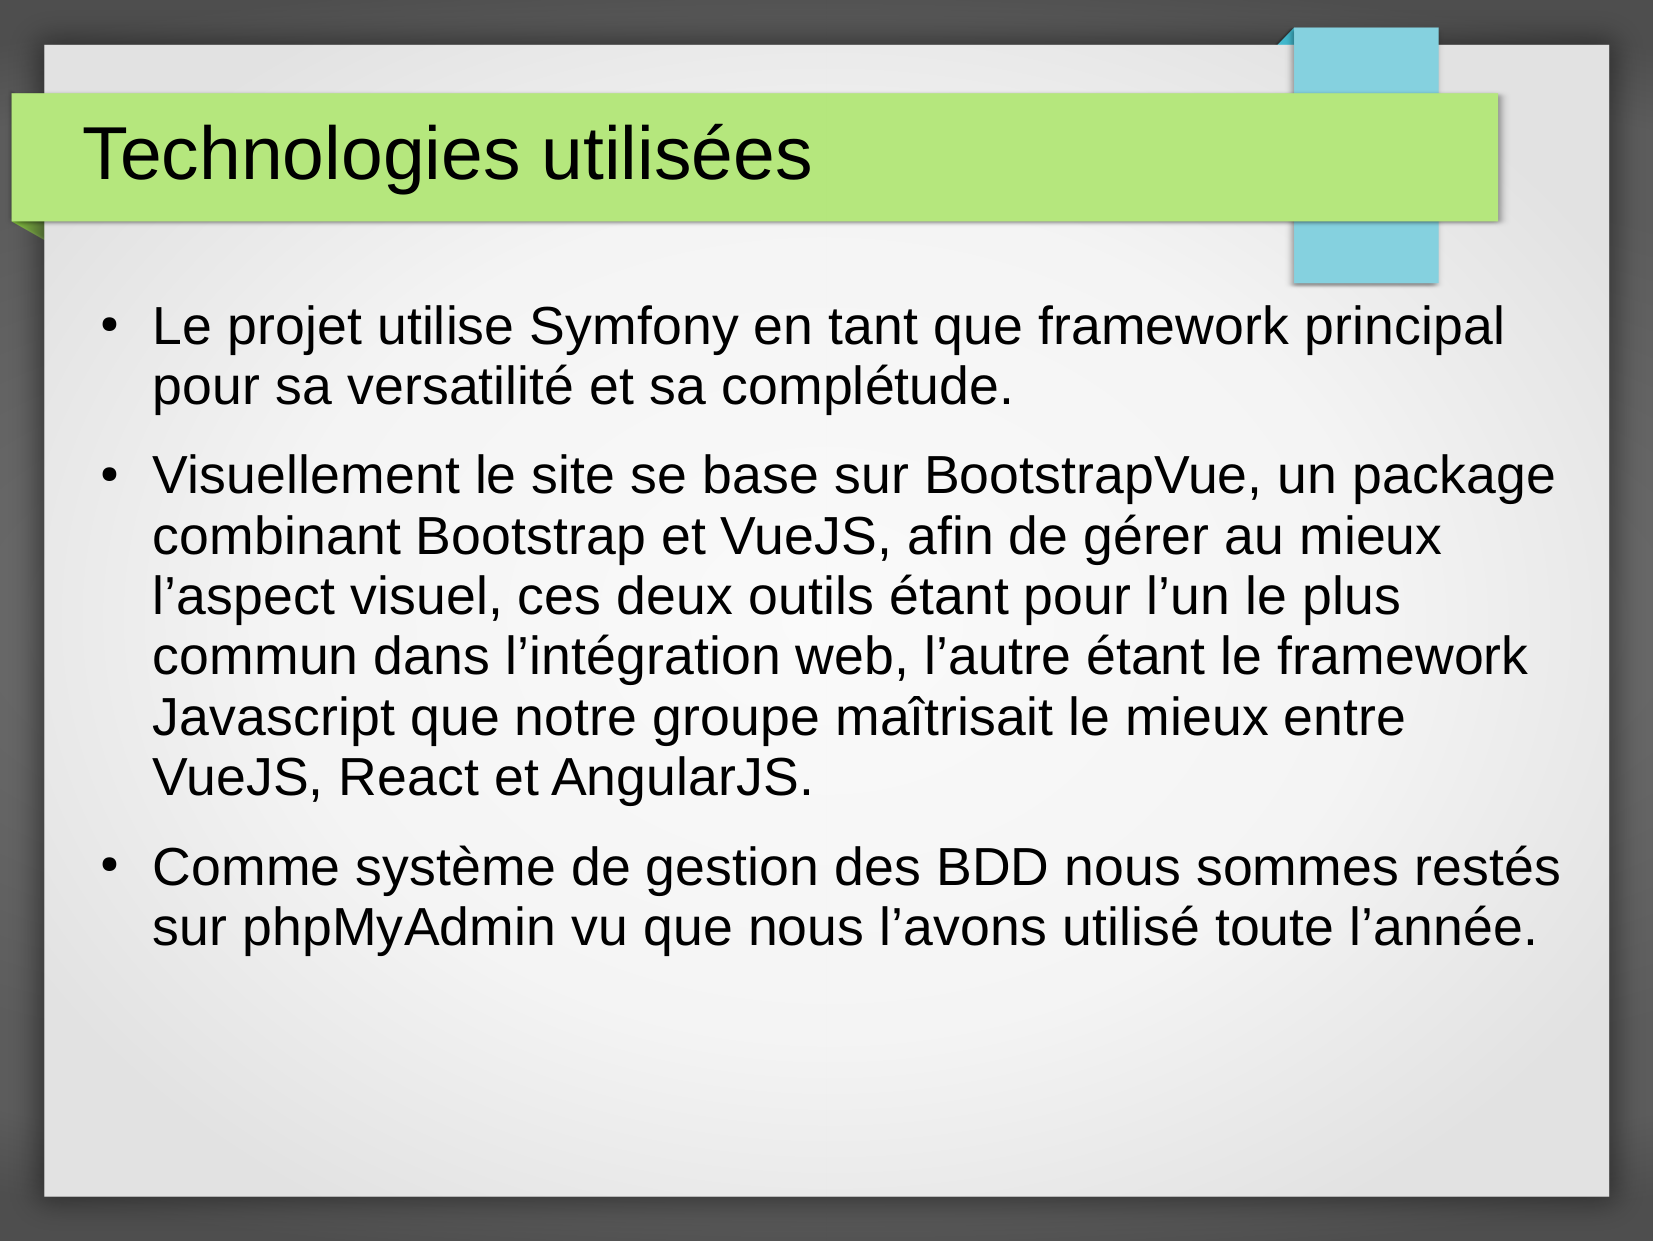

# Technologies utilisées
Le projet utilise Symfony en tant que framework principal pour sa versatilité et sa complétude.
Visuellement le site se base sur BootstrapVue, un package combinant Bootstrap et VueJS, afin de gérer au mieux l’aspect visuel, ces deux outils étant pour l’un le plus commun dans l’intégration web, l’autre étant le framework Javascript que notre groupe maîtrisait le mieux entre VueJS, React et AngularJS.
Comme système de gestion des BDD nous sommes restés sur phpMyAdmin vu que nous l’avons utilisé toute l’année.